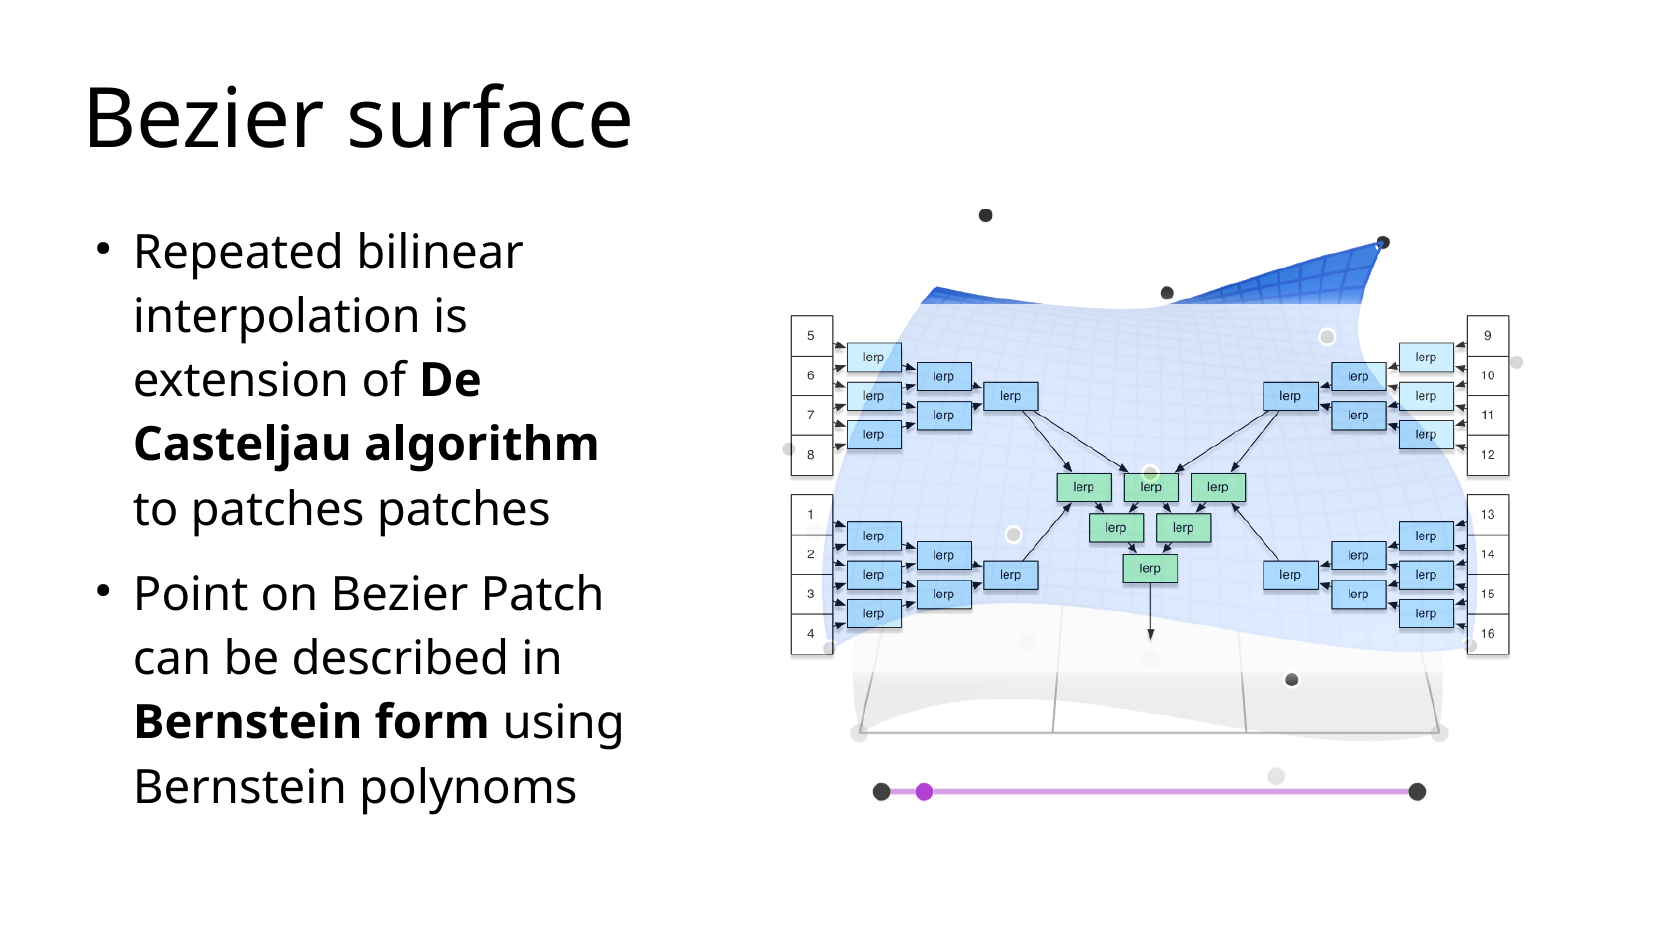

# Bezier surface
Repeated bilinear interpolation is extension of De Casteljau algorithm to patches patches
Point on Bezier Patch can be described in Bernstein form using Bernstein polynoms